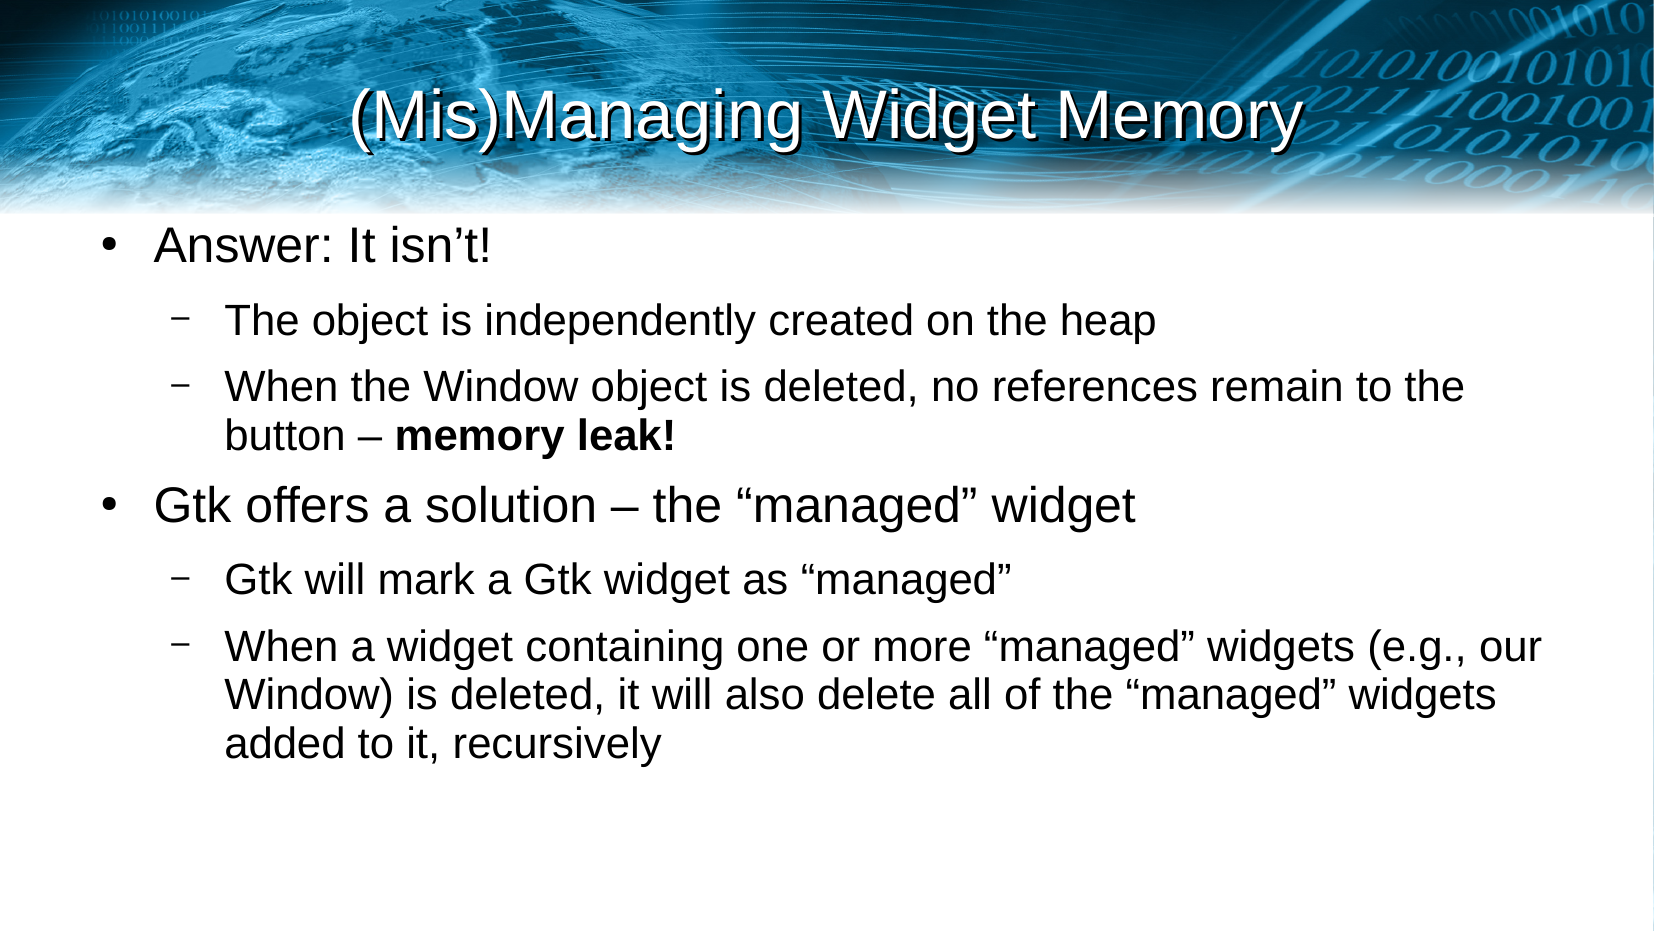

# (Mis)Managing Widget Memory
Answer: It isn’t!
The object is independently created on the heap
When the Window object is deleted, no references remain to the button – memory leak!
Gtk offers a solution – the “managed” widget
Gtk will mark a Gtk widget as “managed”
When a widget containing one or more “managed” widgets (e.g., our Window) is deleted, it will also delete all of the “managed” widgets added to it, recursively